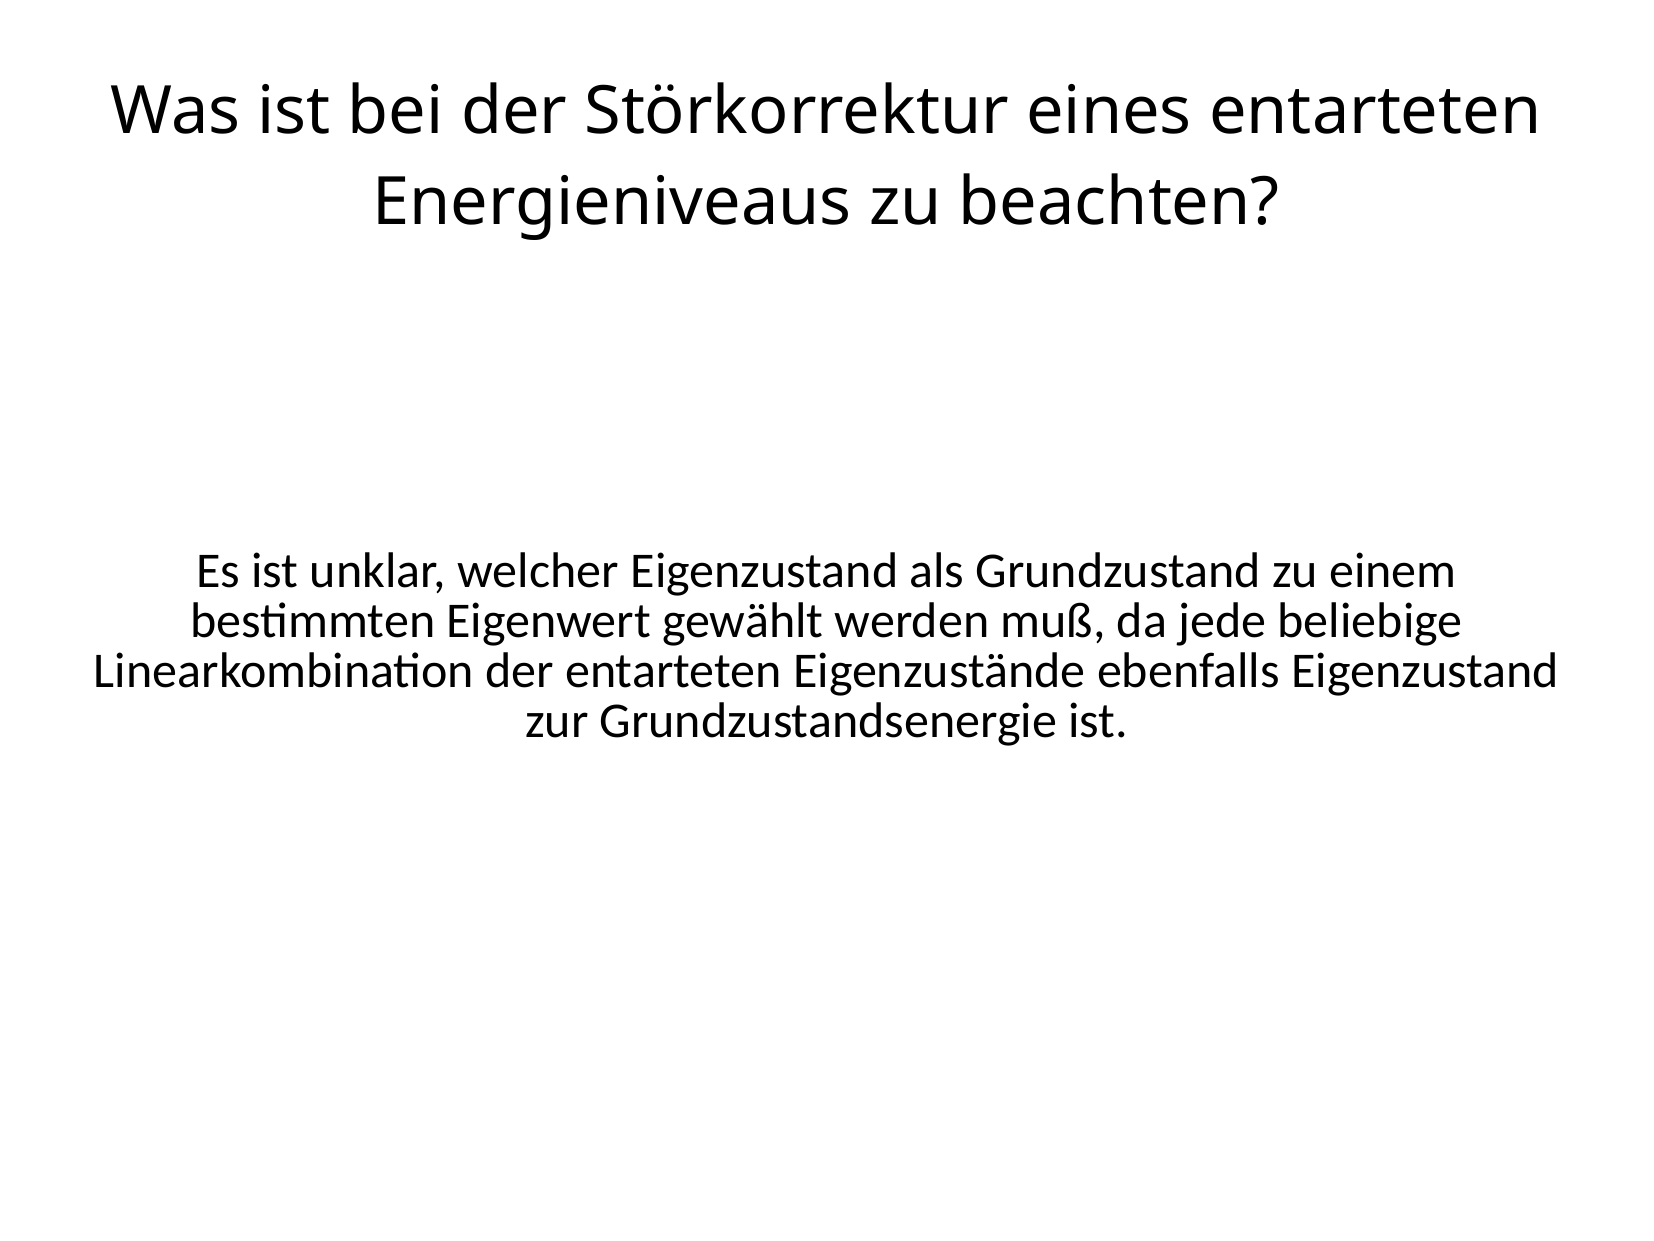

# Was ist bei der Störkorrektur eines entarteten Energieniveaus zu beachten?
Es ist unklar, welcher Eigenzustand als Grundzustand zu einem bestimmten Eigenwert gewählt werden muß, da jede beliebige Linearkombination der entarteten Eigenzustände ebenfalls Eigenzustand zur Grundzustandsenergie ist.